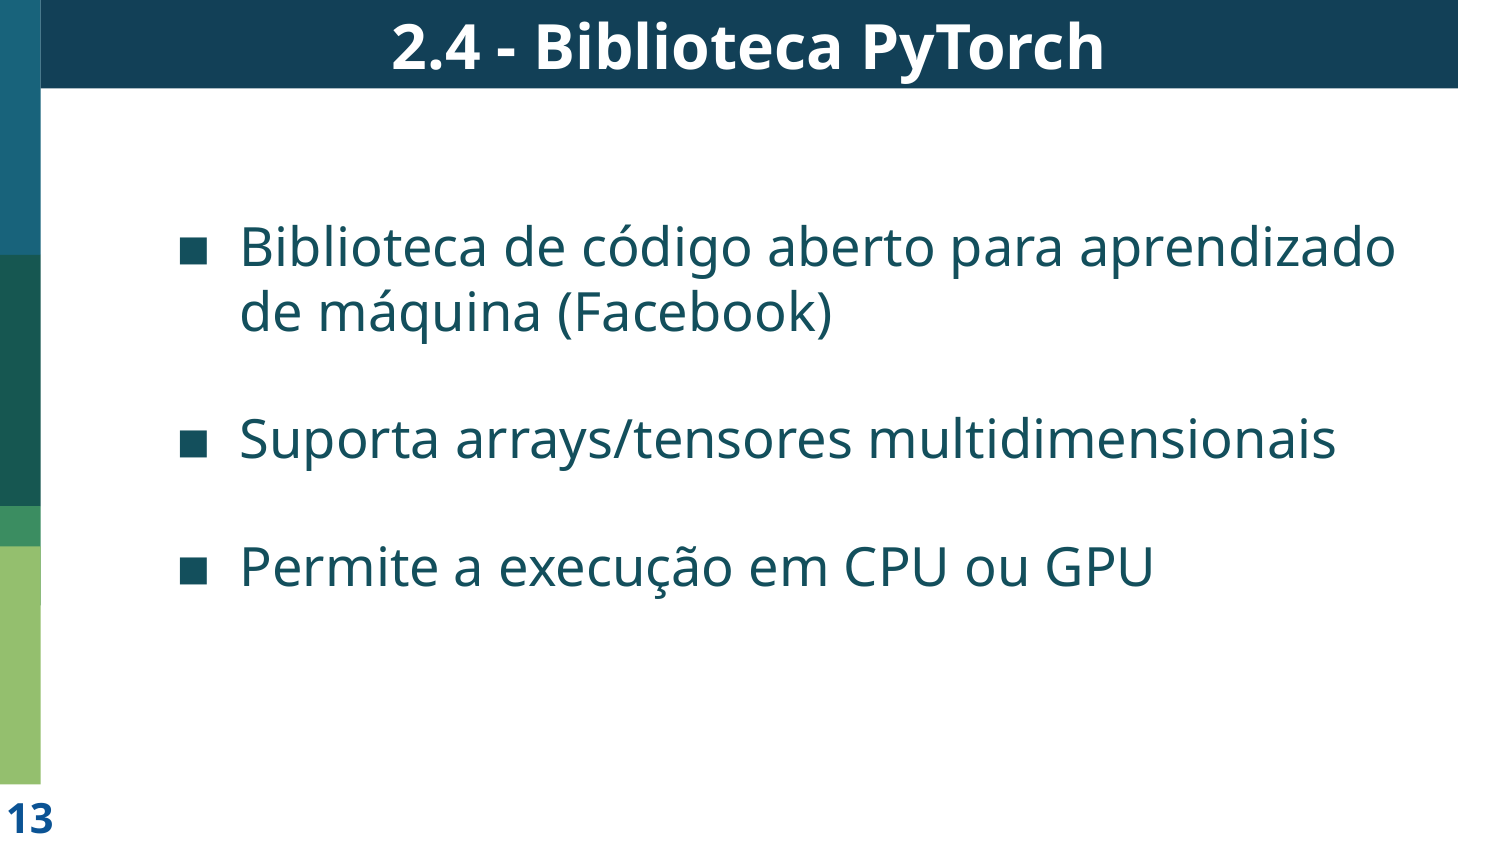

# 2.4 - Biblioteca PyTorch
Biblioteca de código aberto para aprendizado de máquina (Facebook)
Suporta arrays/tensores multidimensionais
Permite a execução em CPU ou GPU